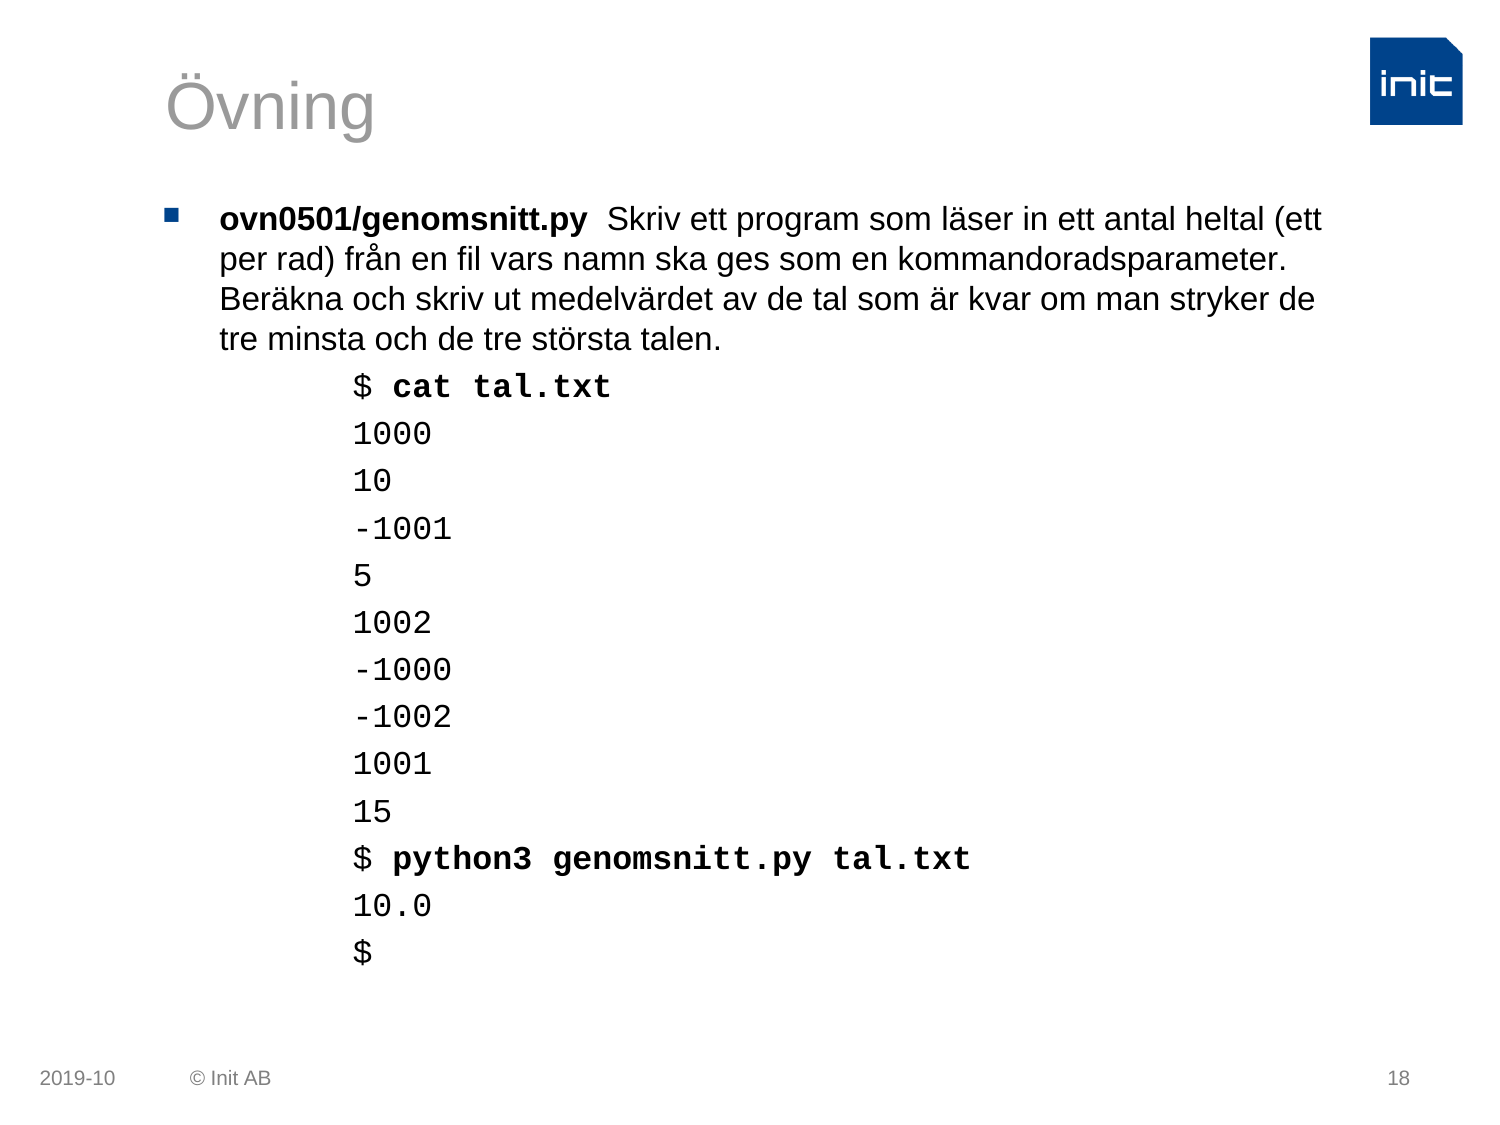

Övning
ovn0501/genomsnitt.py Skriv ett program som läser in ett antal heltal (ett per rad) från en fil vars namn ska ges som en kommandoradsparameter. Beräkna och skriv ut medelvärdet av de tal som är kvar om man stryker de tre minsta och de tre största talen.
$ cat tal.txt
1000
10
-1001
5
1002
-1000
-1002
1001
15
$ python3 genomsnitt.py tal.txt
10.0
$
2019-10
© Init AB